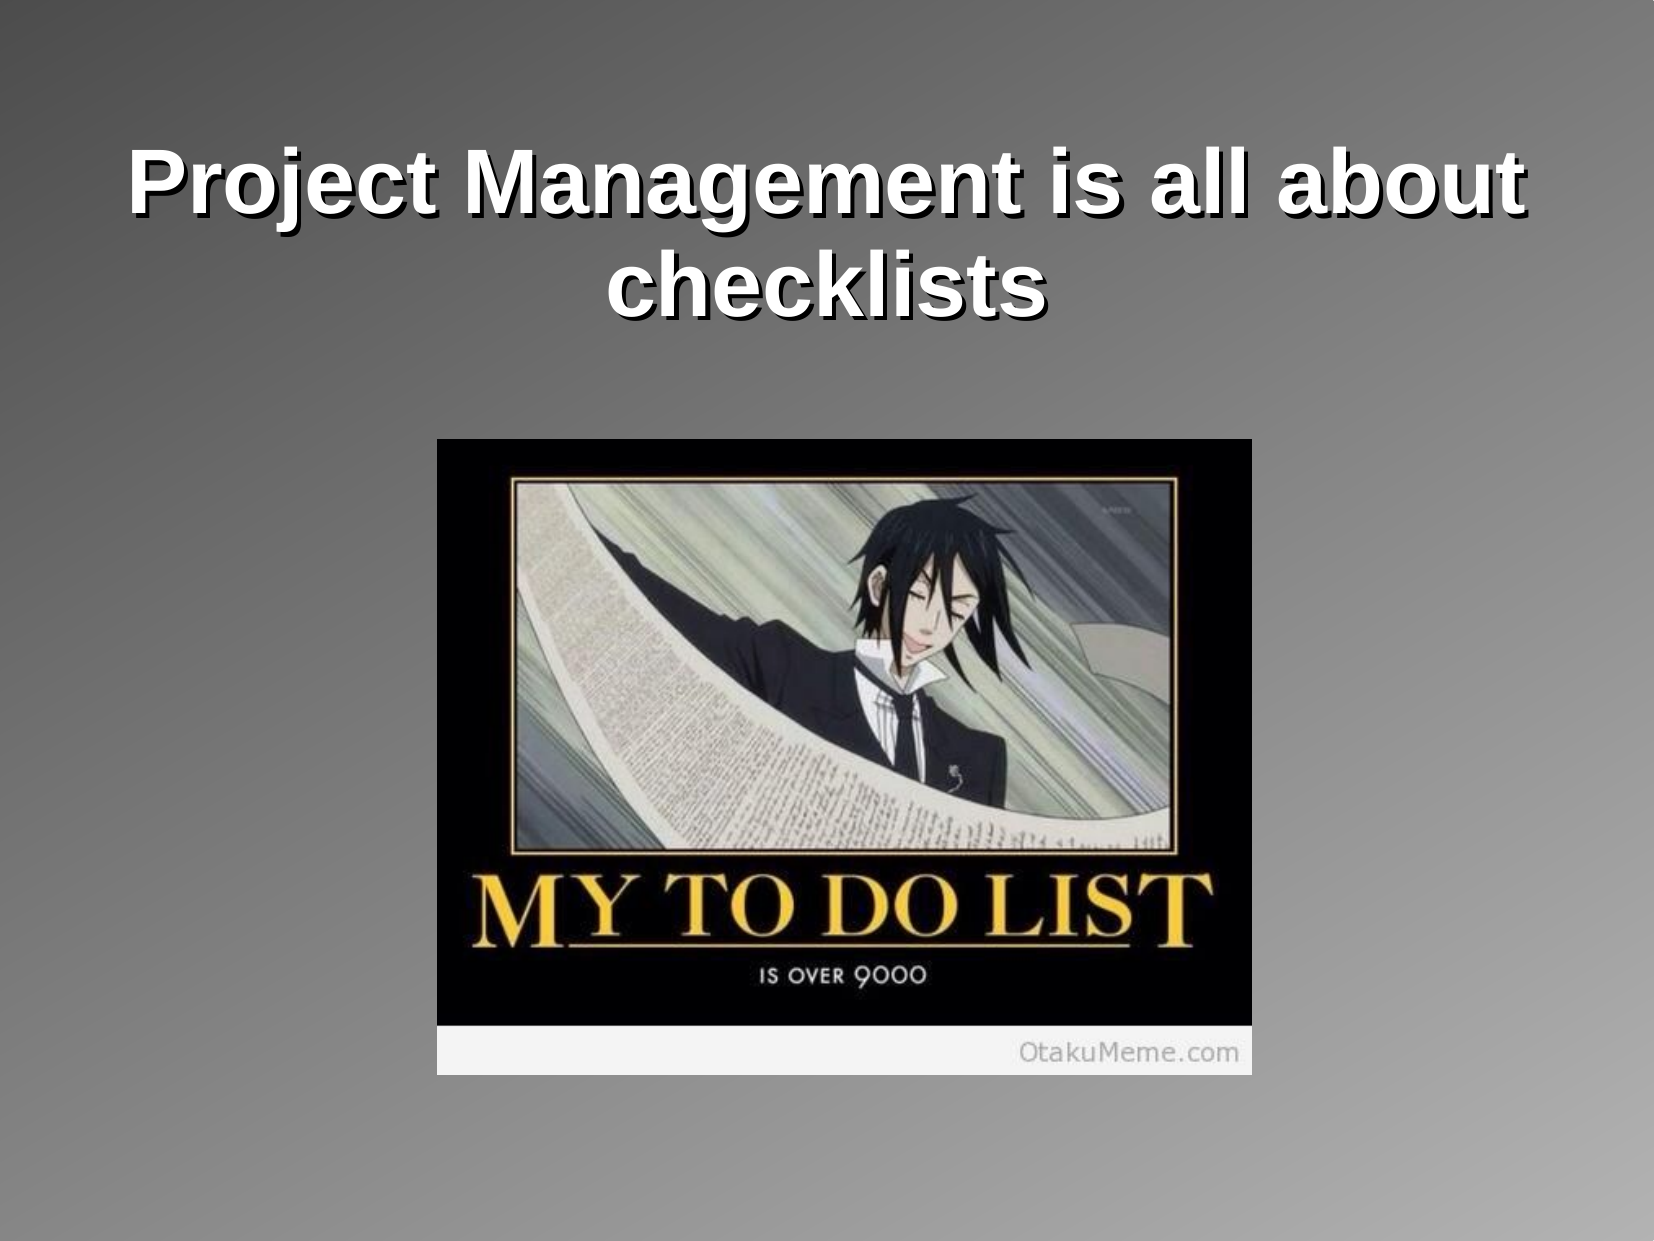

# Project Management is all about checklists